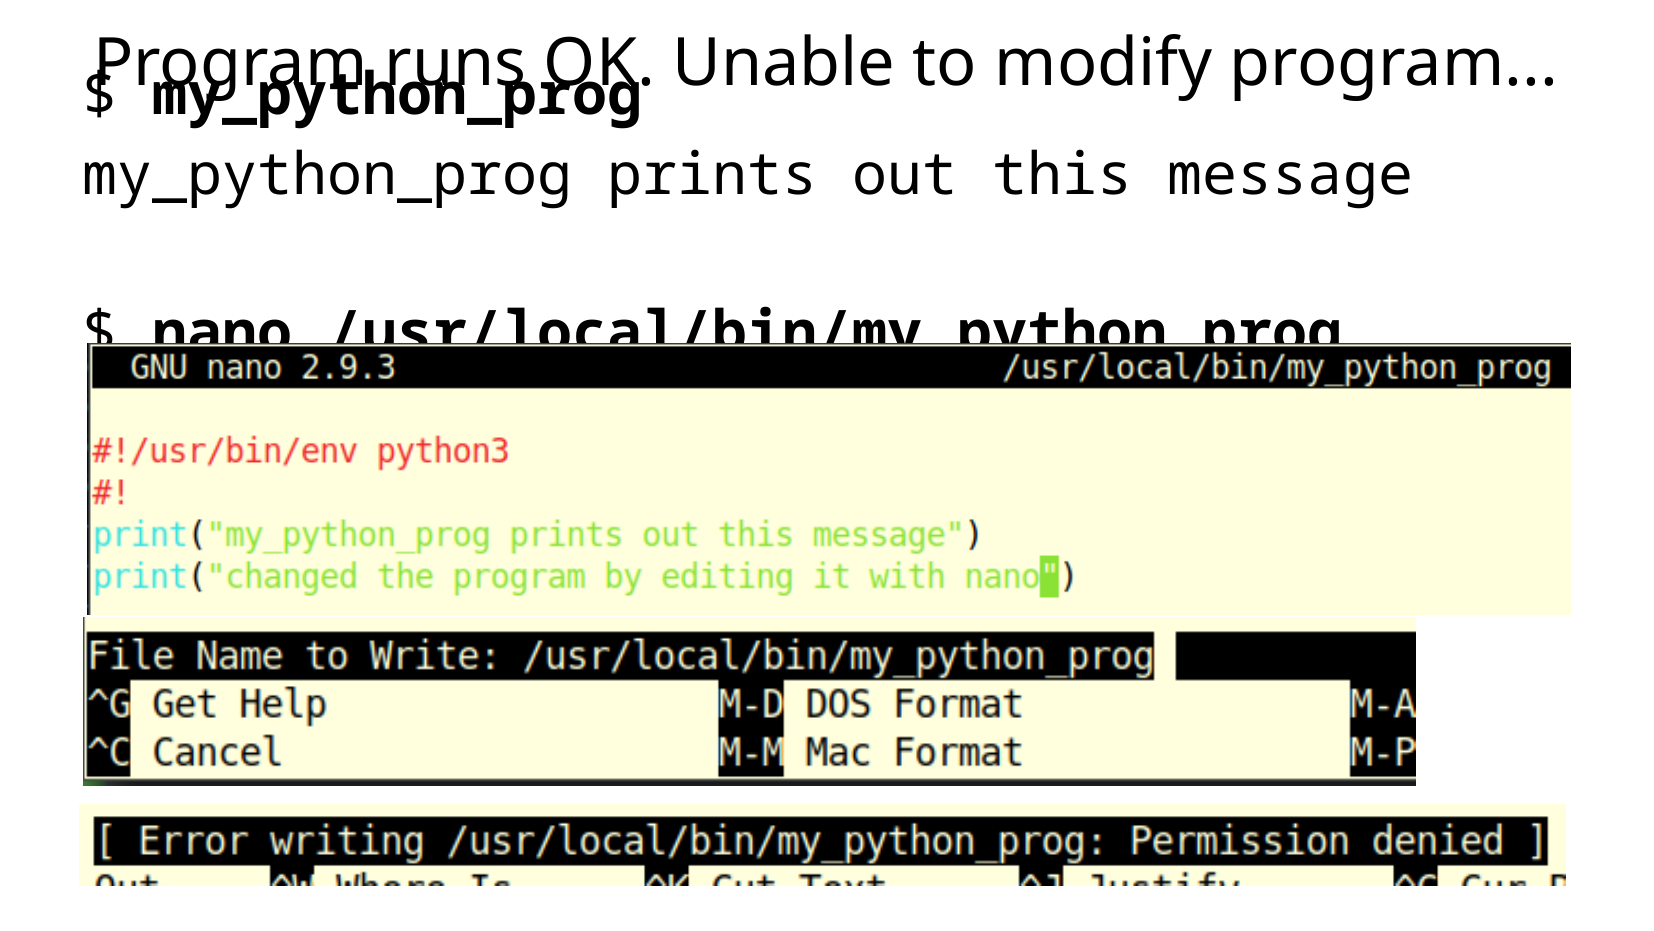

# Program runs OK. Unable to modify program...
$ my_python_prog
my_python_prog prints out this message
$ nano /usr/local/bin/my_python_prog